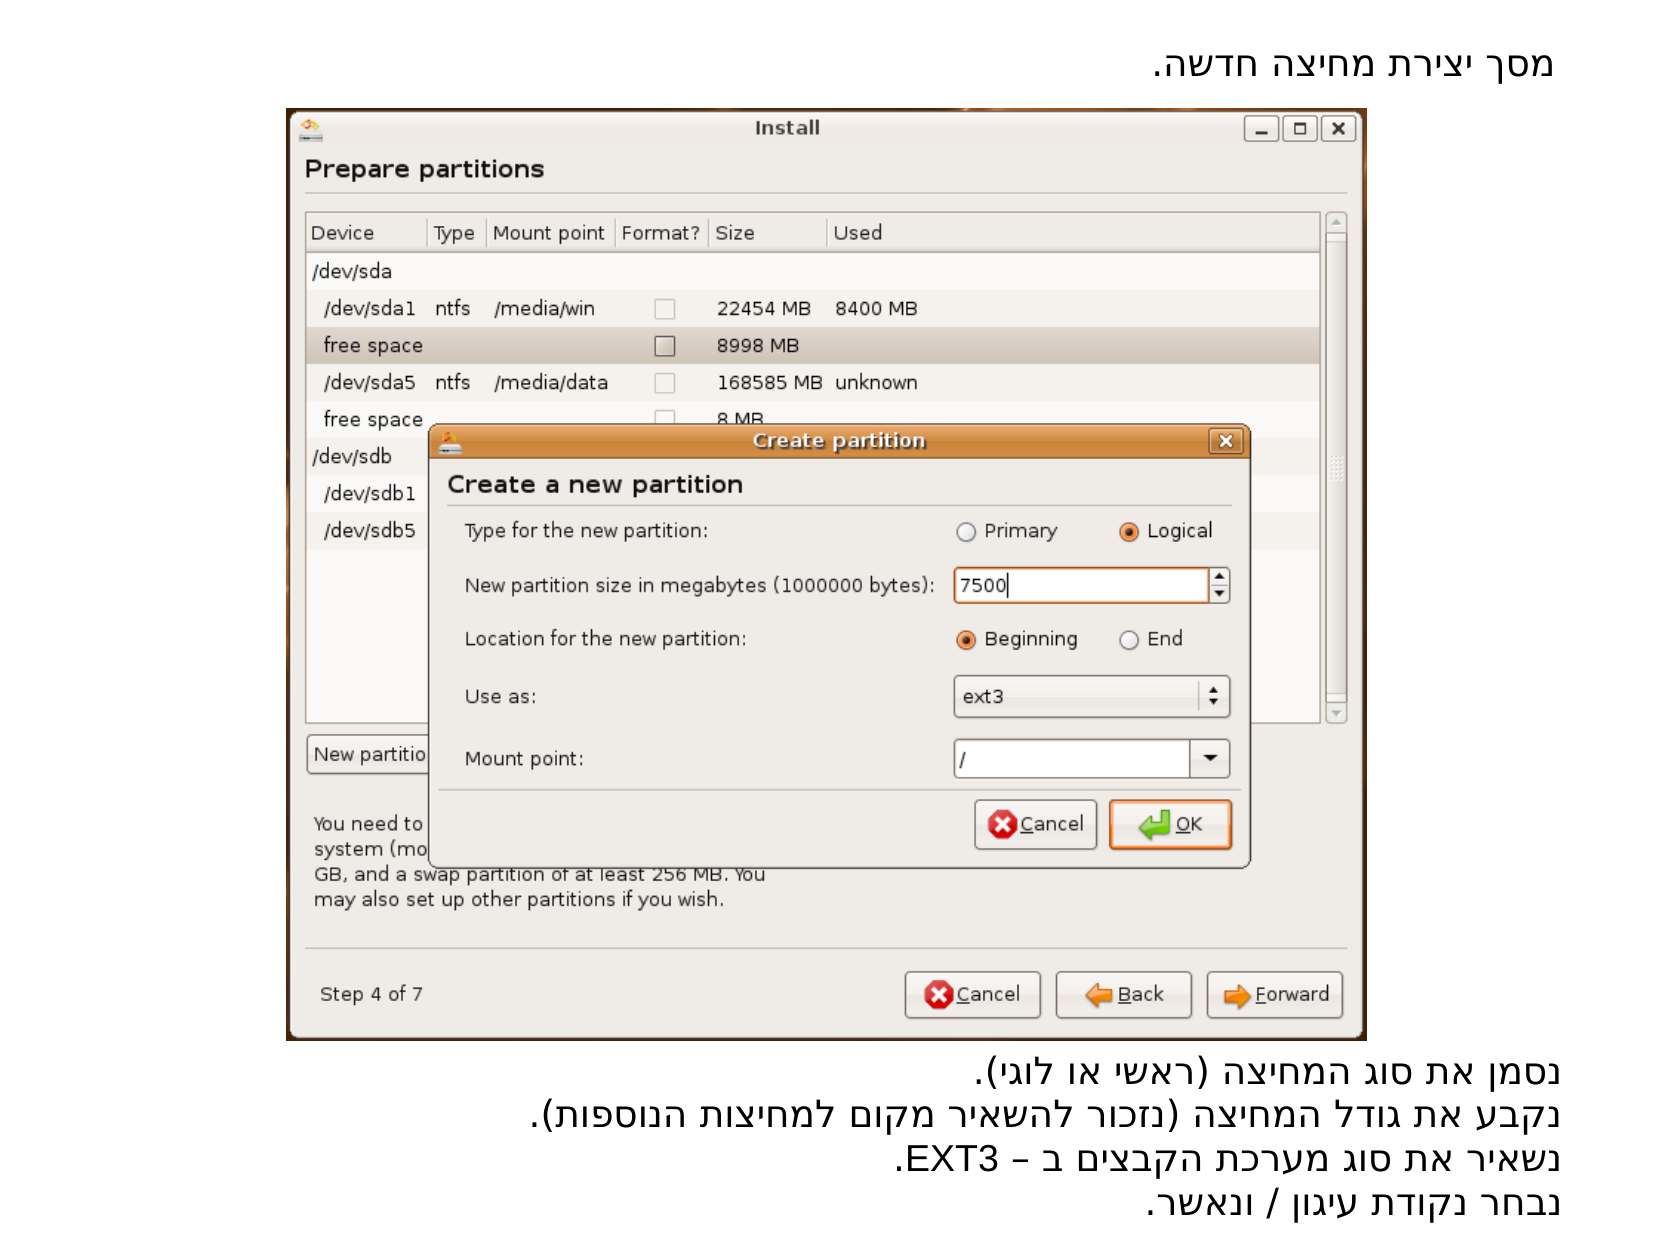

מסך יצירת מחיצה חדשה.
נסמן את סוג המחיצה (ראשי או לוגי).
נקבע את גודל המחיצה (נזכור להשאיר מקום למחיצות הנוספות).
נשאיר את סוג מערכת הקבצים ב – EXT3.
נבחר נקודת עיגון / ונאשר.